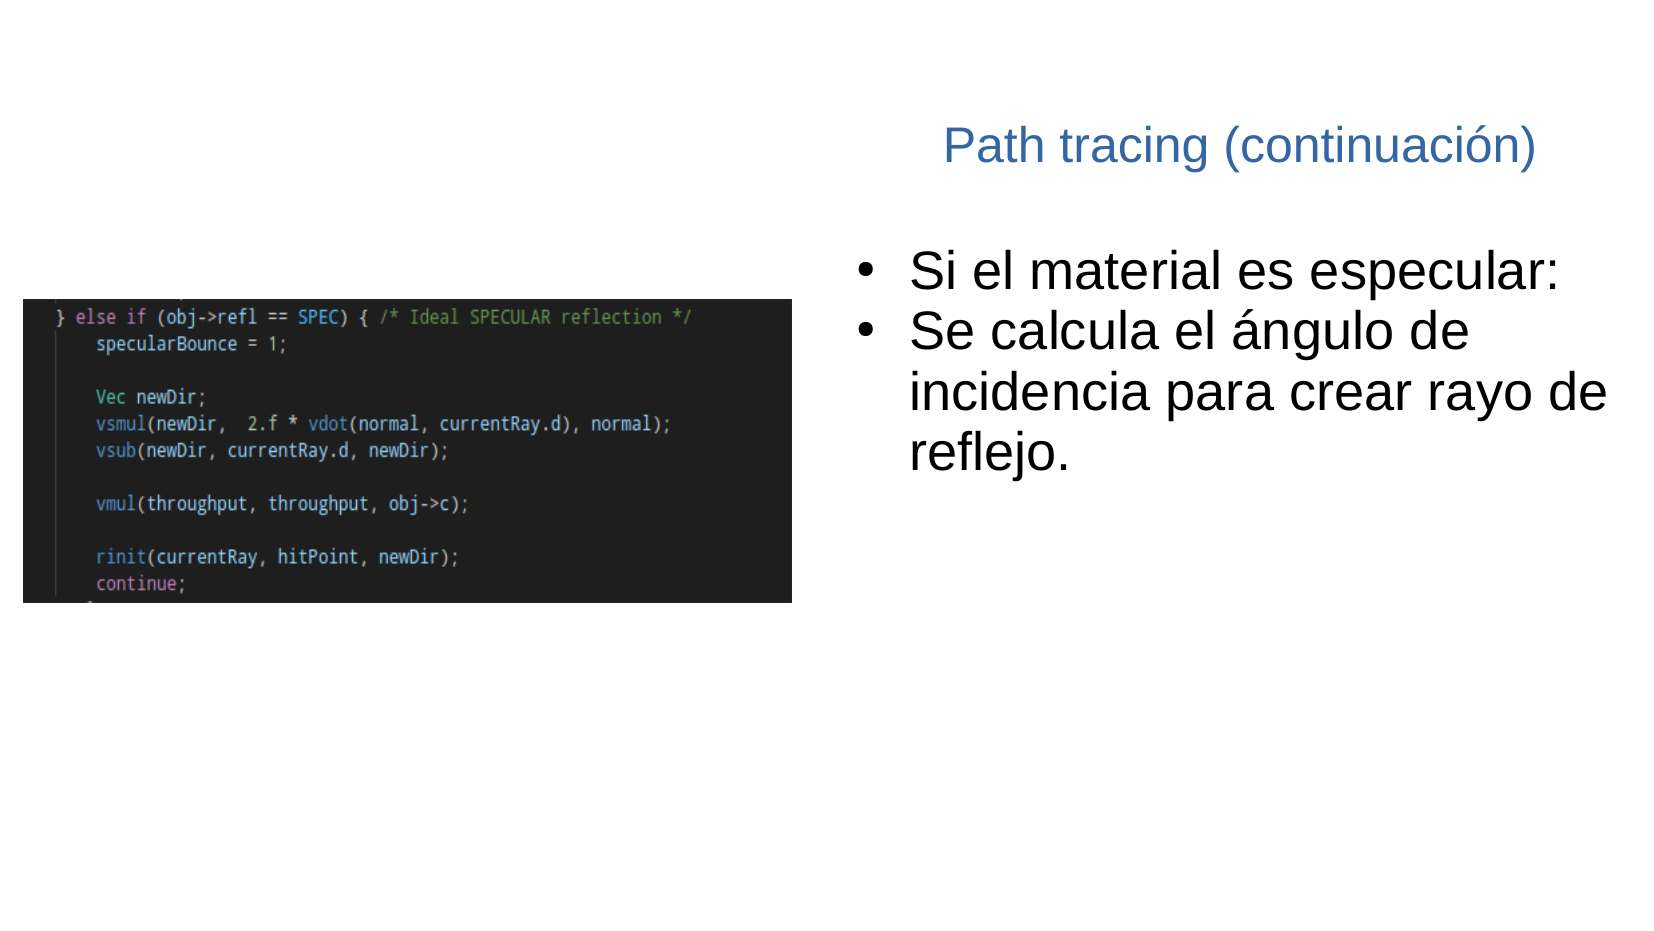

Path tracing (continuación)
# Si el material es especular:
Se calcula el ángulo de incidencia para crear rayo de reflejo.